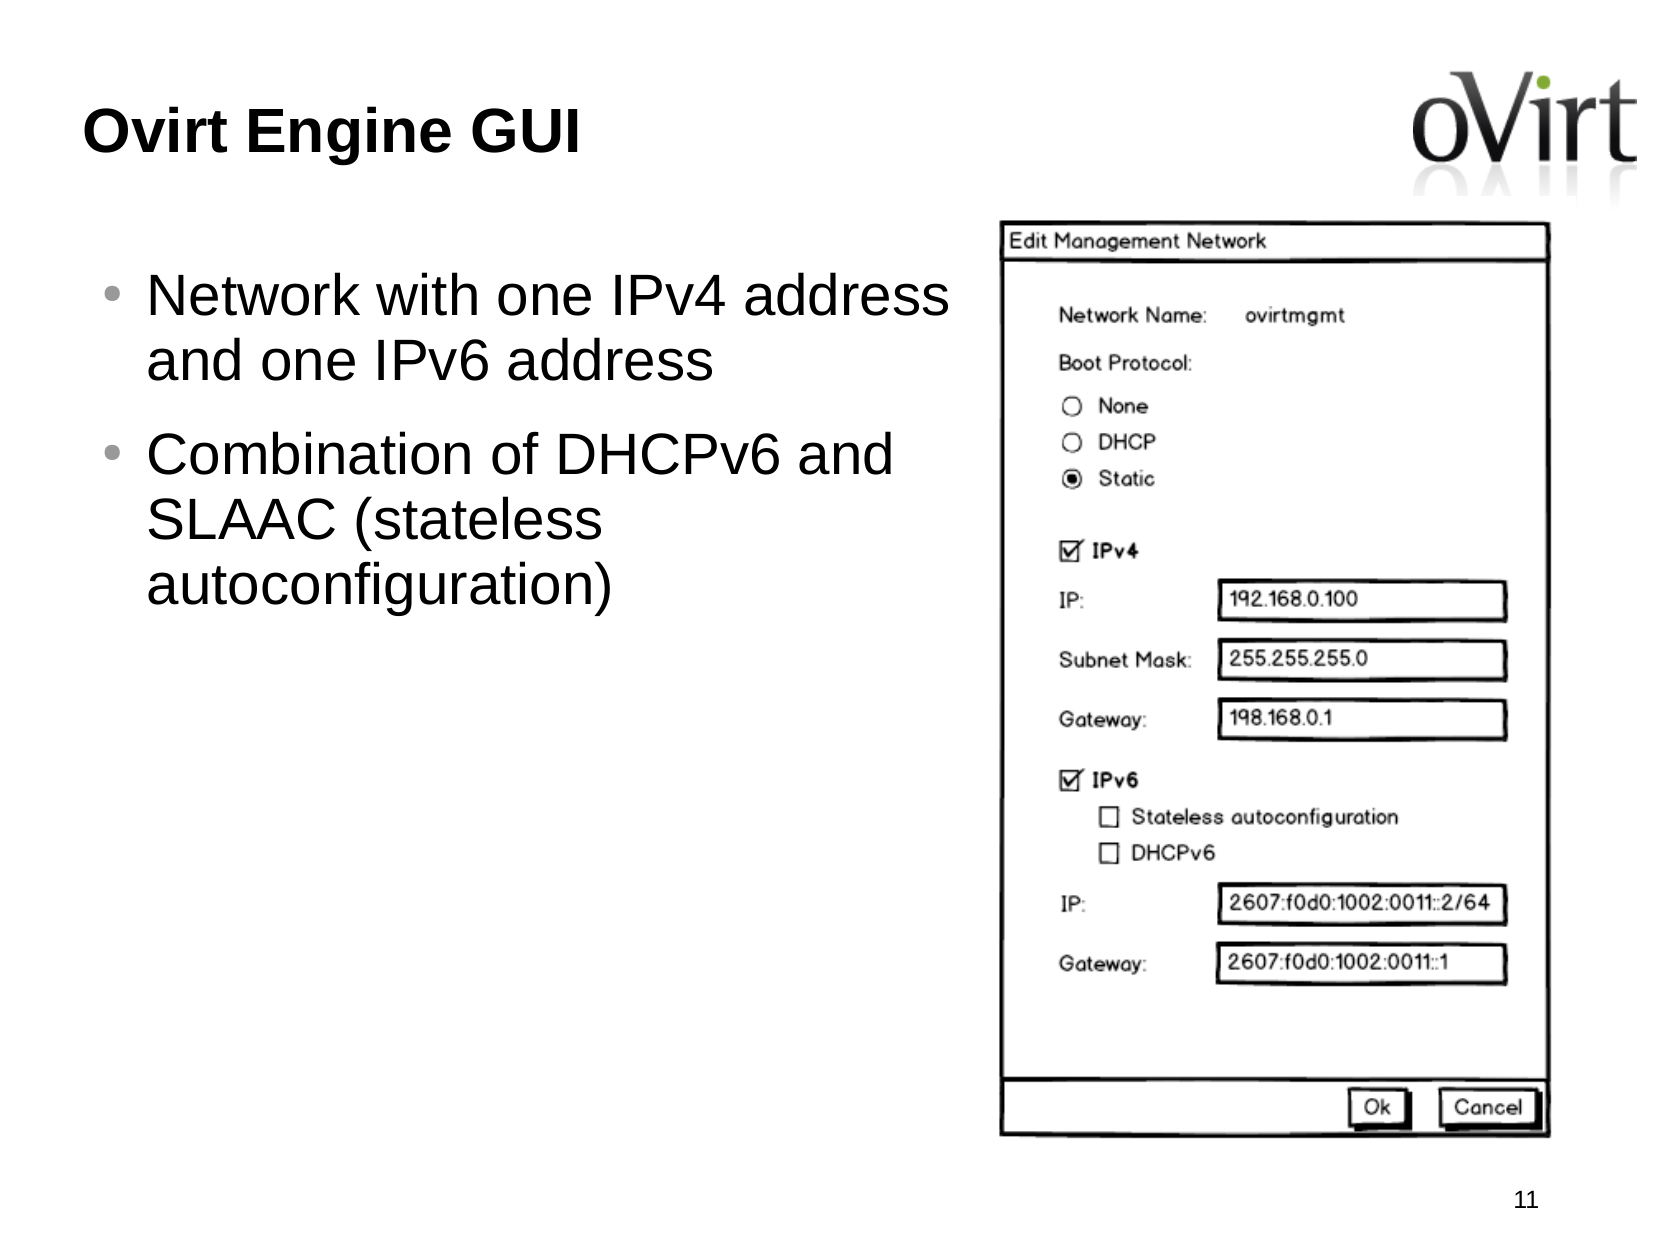

# Ovirt Engine GUI
Network with one IPv4 address and one IPv6 address
Combination of DHCPv6 and SLAAC (stateless autoconfiguration)